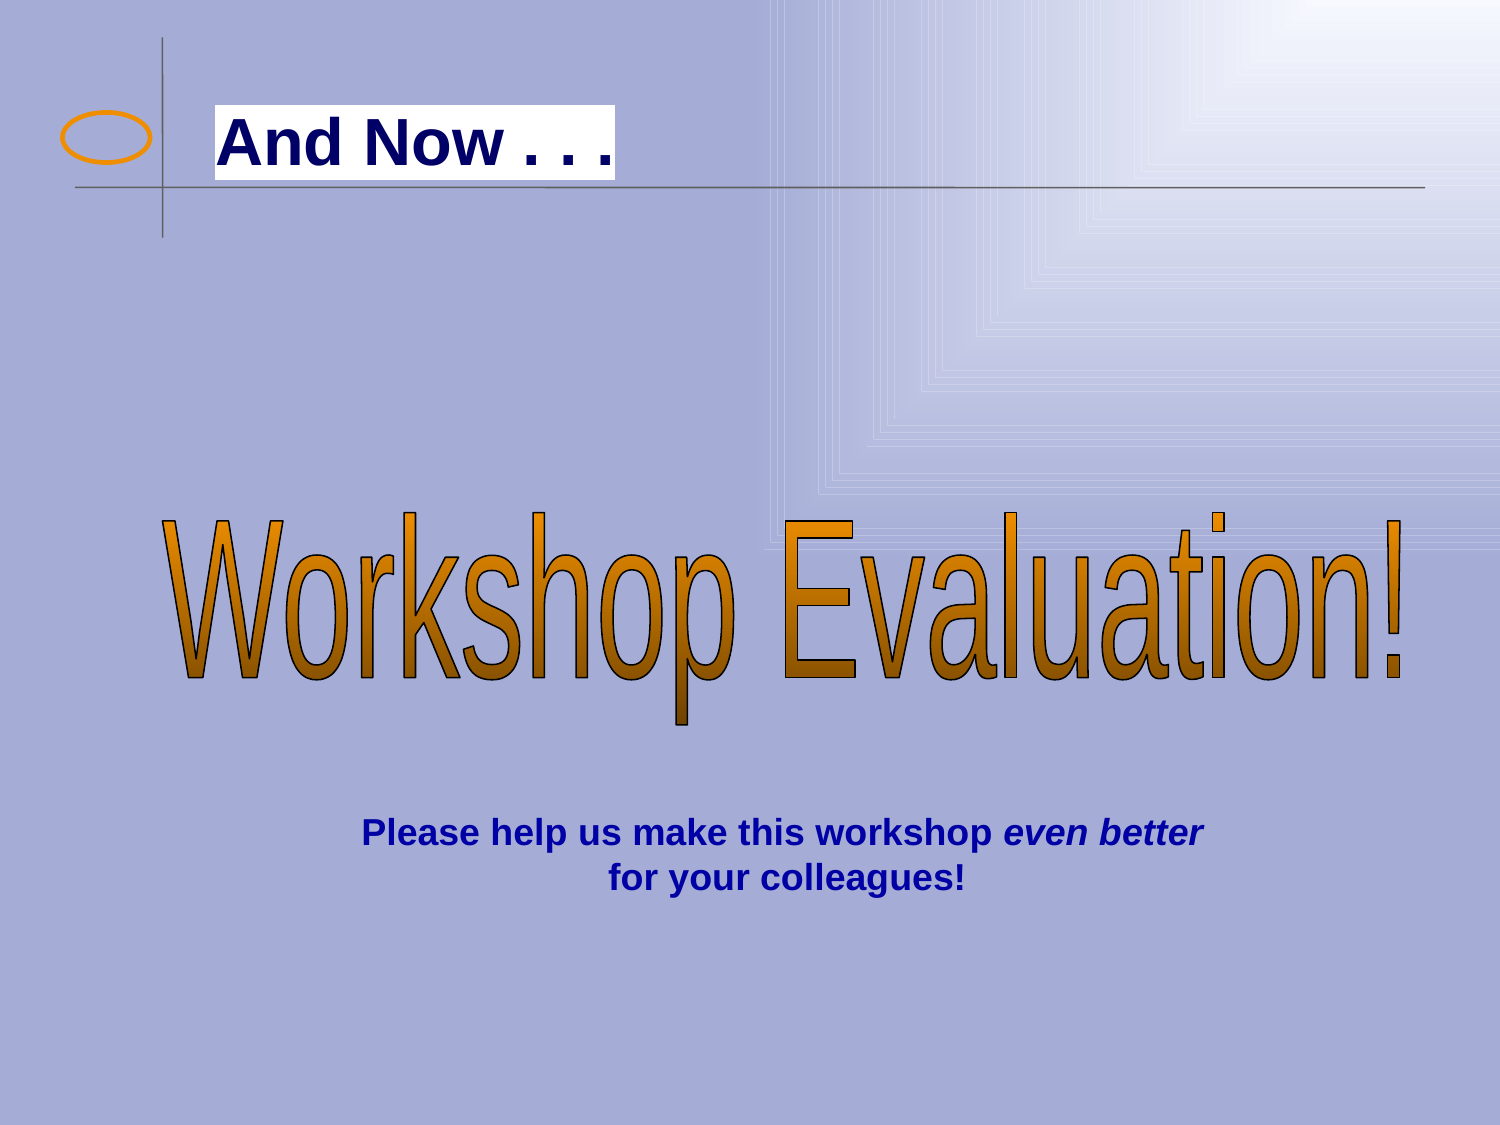

# And Now . . .
Workshop Evaluation!
Please help us make this workshop even better
for your colleagues!